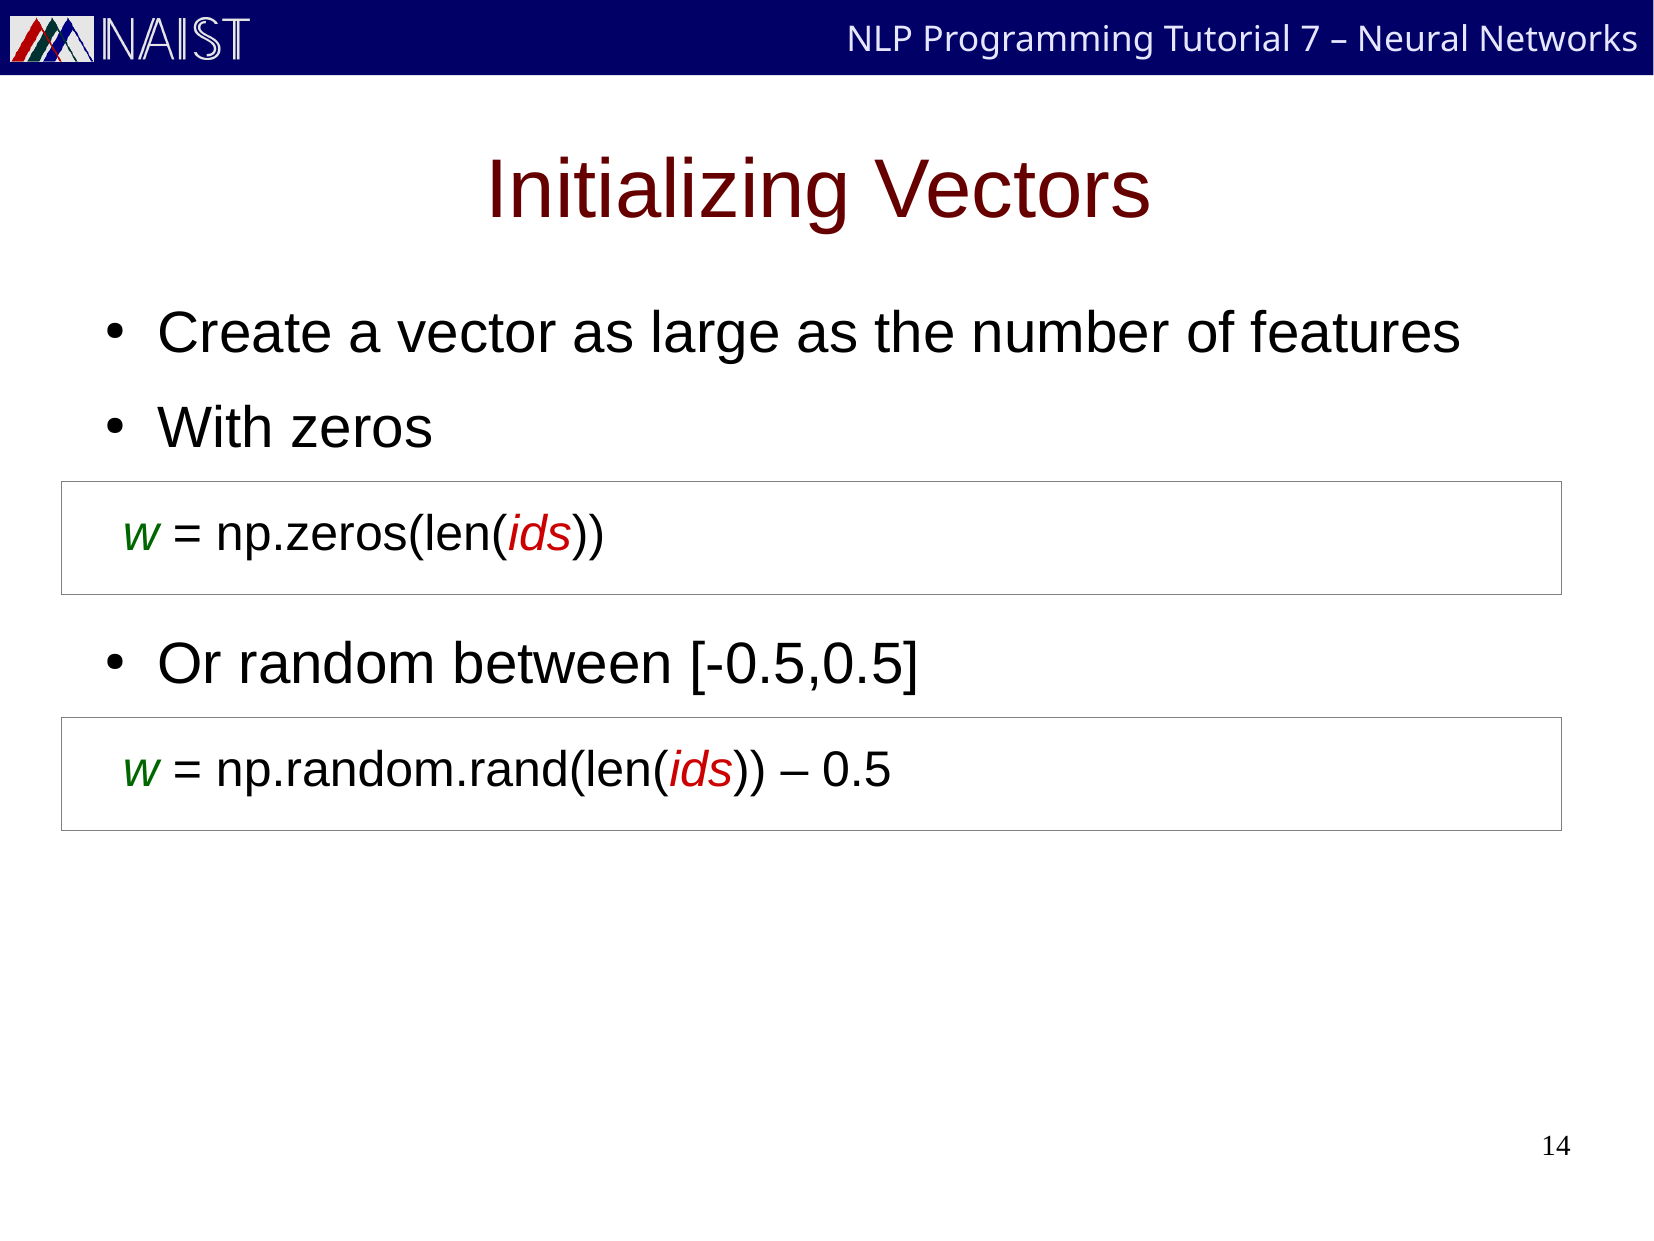

# Initializing Vectors
Create a vector as large as the number of features
With zeros
w = np.zeros(len(ids))
Or random between [-0.5,0.5]
w = np.random.rand(len(ids)) – 0.5
14